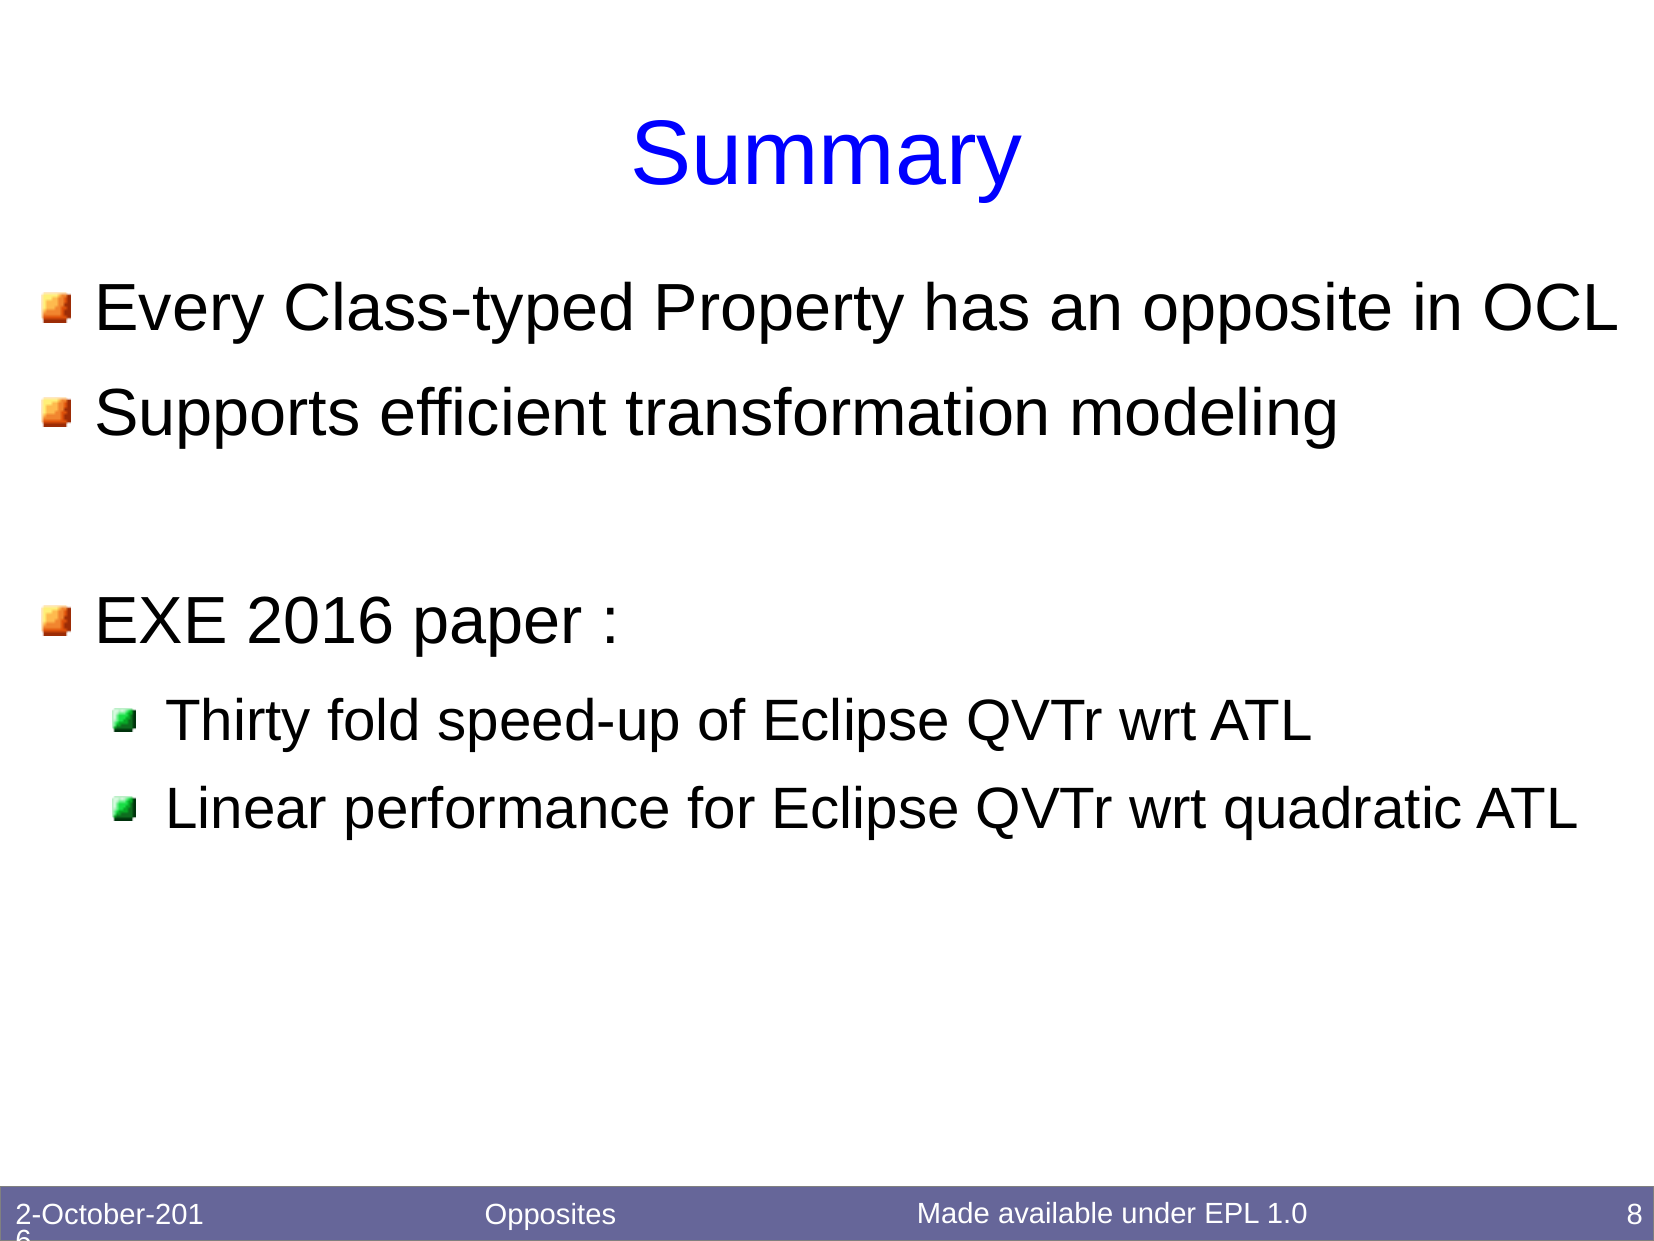

# Summary
Every Class-typed Property has an opposite in OCL
Supports efficient transformation modeling
EXE 2016 paper :
Thirty fold speed-up of Eclipse QVTr wrt ATL
Linear performance for Eclipse QVTr wrt quadratic ATL
2-October-2016
Opposites
8